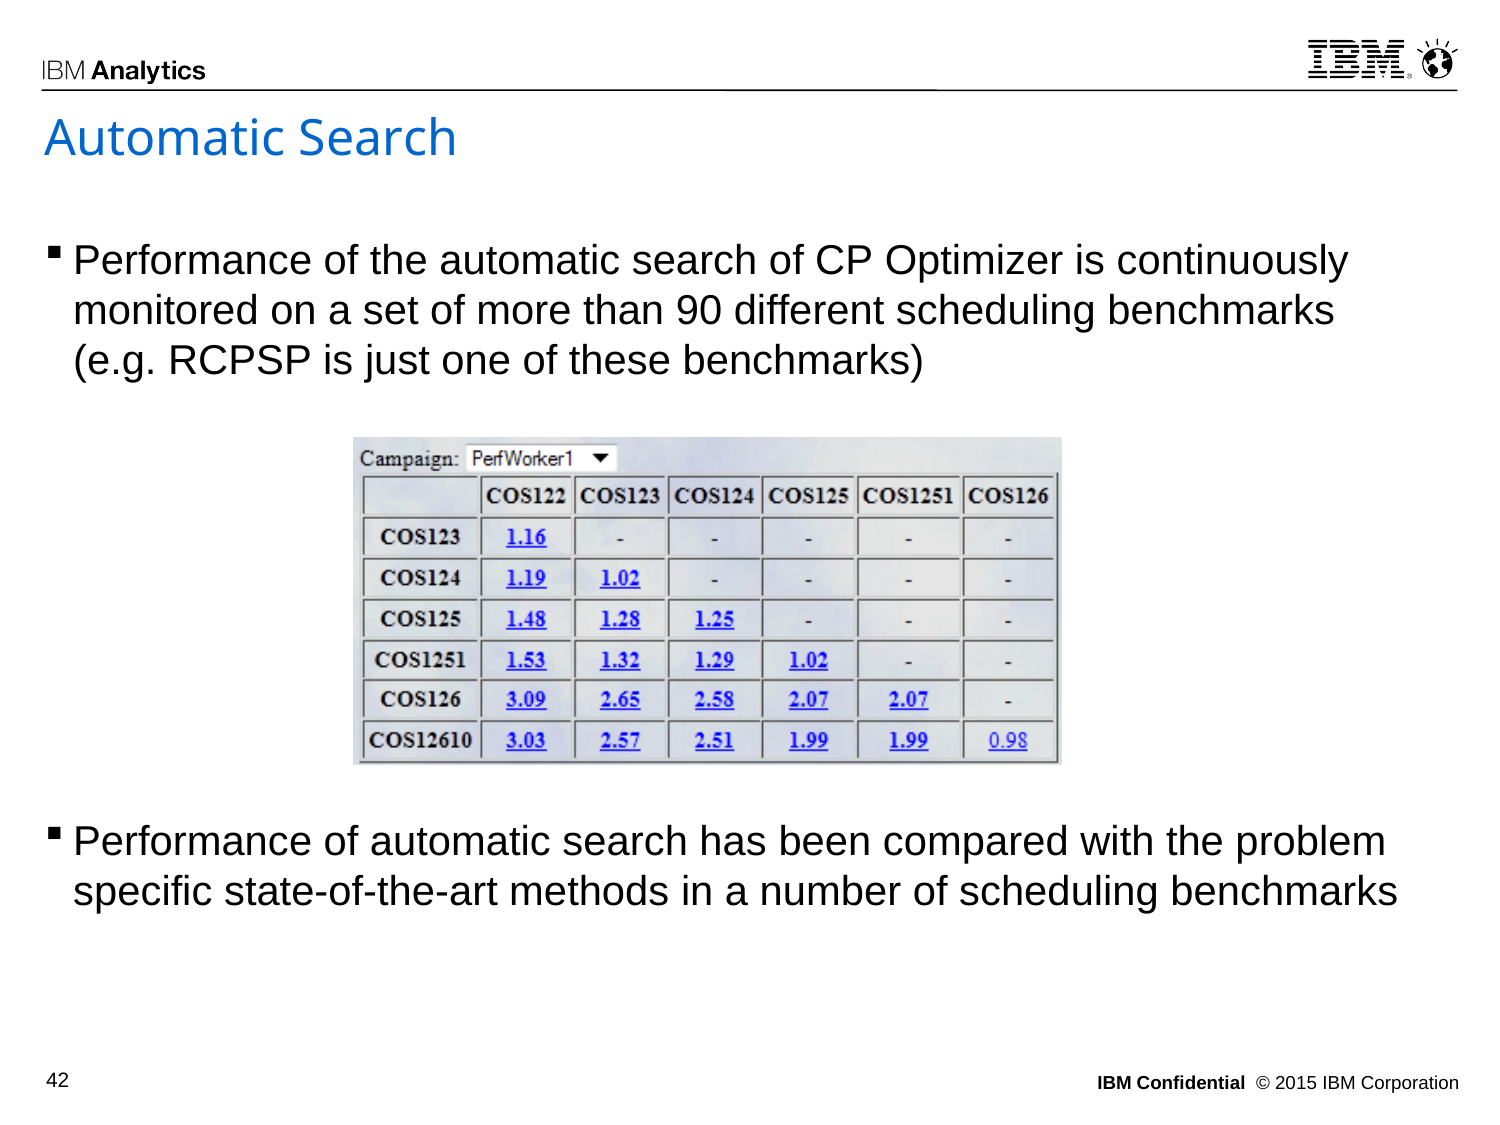

# Automatic Search
Performance of the automatic search of CP Optimizer is continuously monitored on a set of more than 90 different scheduling benchmarks (e.g. RCPSP is just one of these benchmarks)
Performance of automatic search has been compared with the problem specific state-of-the-art methods in a number of scheduling benchmarks